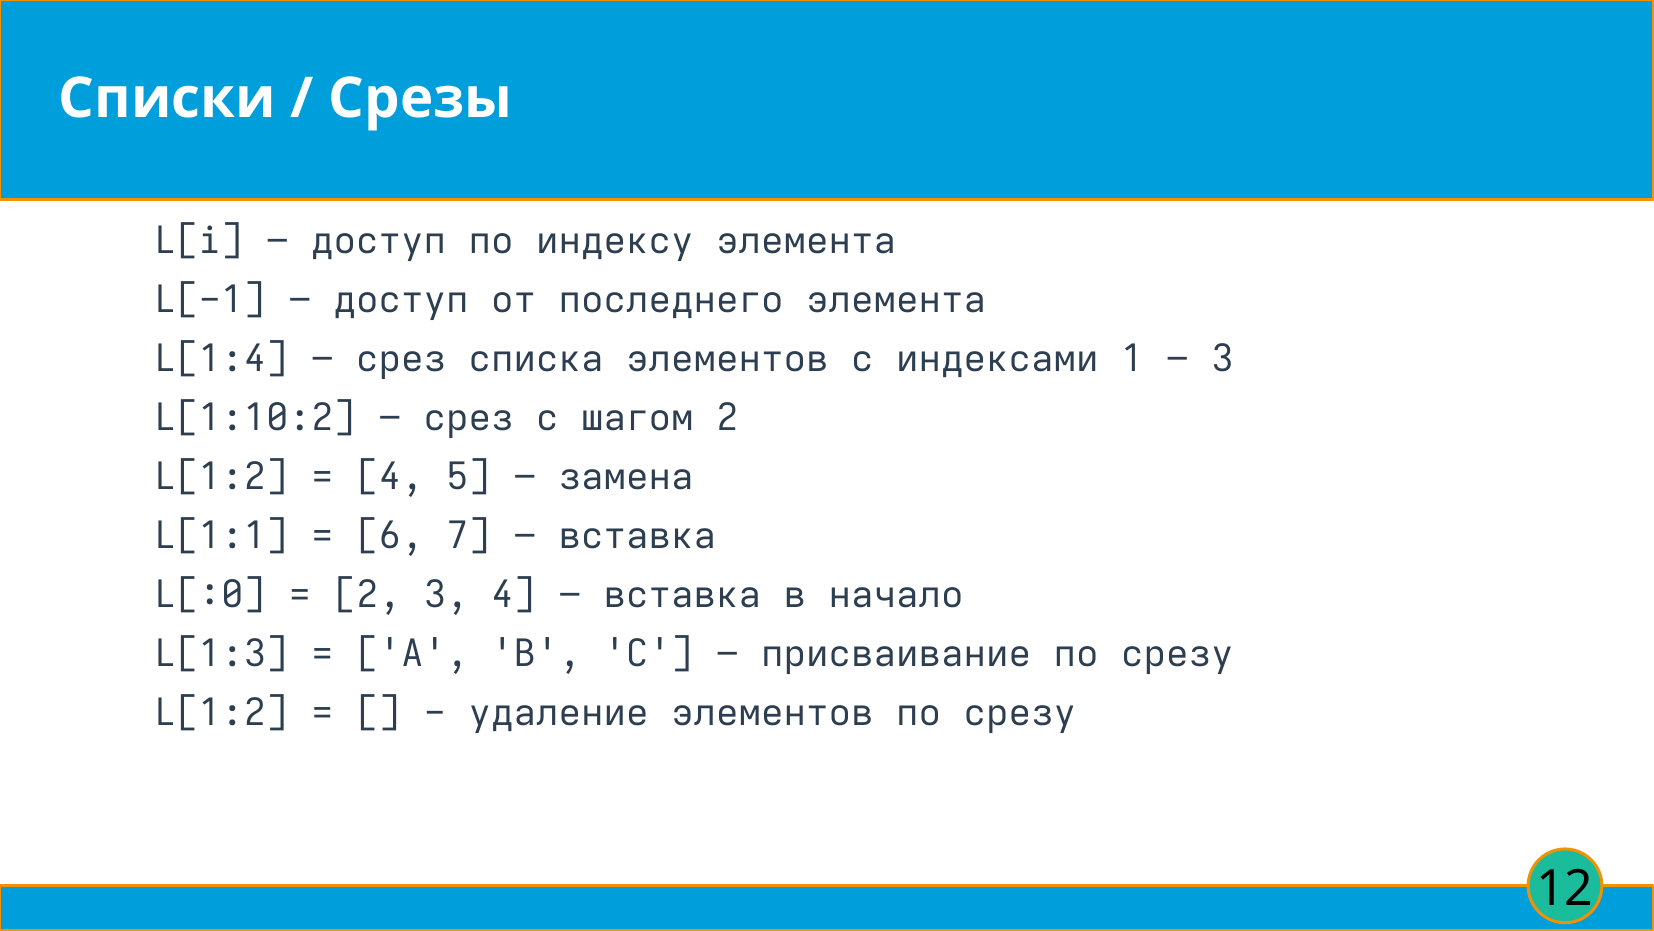

# Списки / Срезы
L[i] – доступ по индексу элемента
L[-1] – доступ от последнего элемента
L[1:4] – срез списка элементов с индексами 1 – 3
L[1:10:2] – срез с шагом 2
L[1:2] = [4, 5] – замена
L[1:1] = [6, 7] – вставка
L[:0] = [2, 3, 4] – вставка в начало
L[1:3] = ['A', 'B', 'C'] – присваивание по срезу
L[1:2] = [] - удаление элементов по срезу